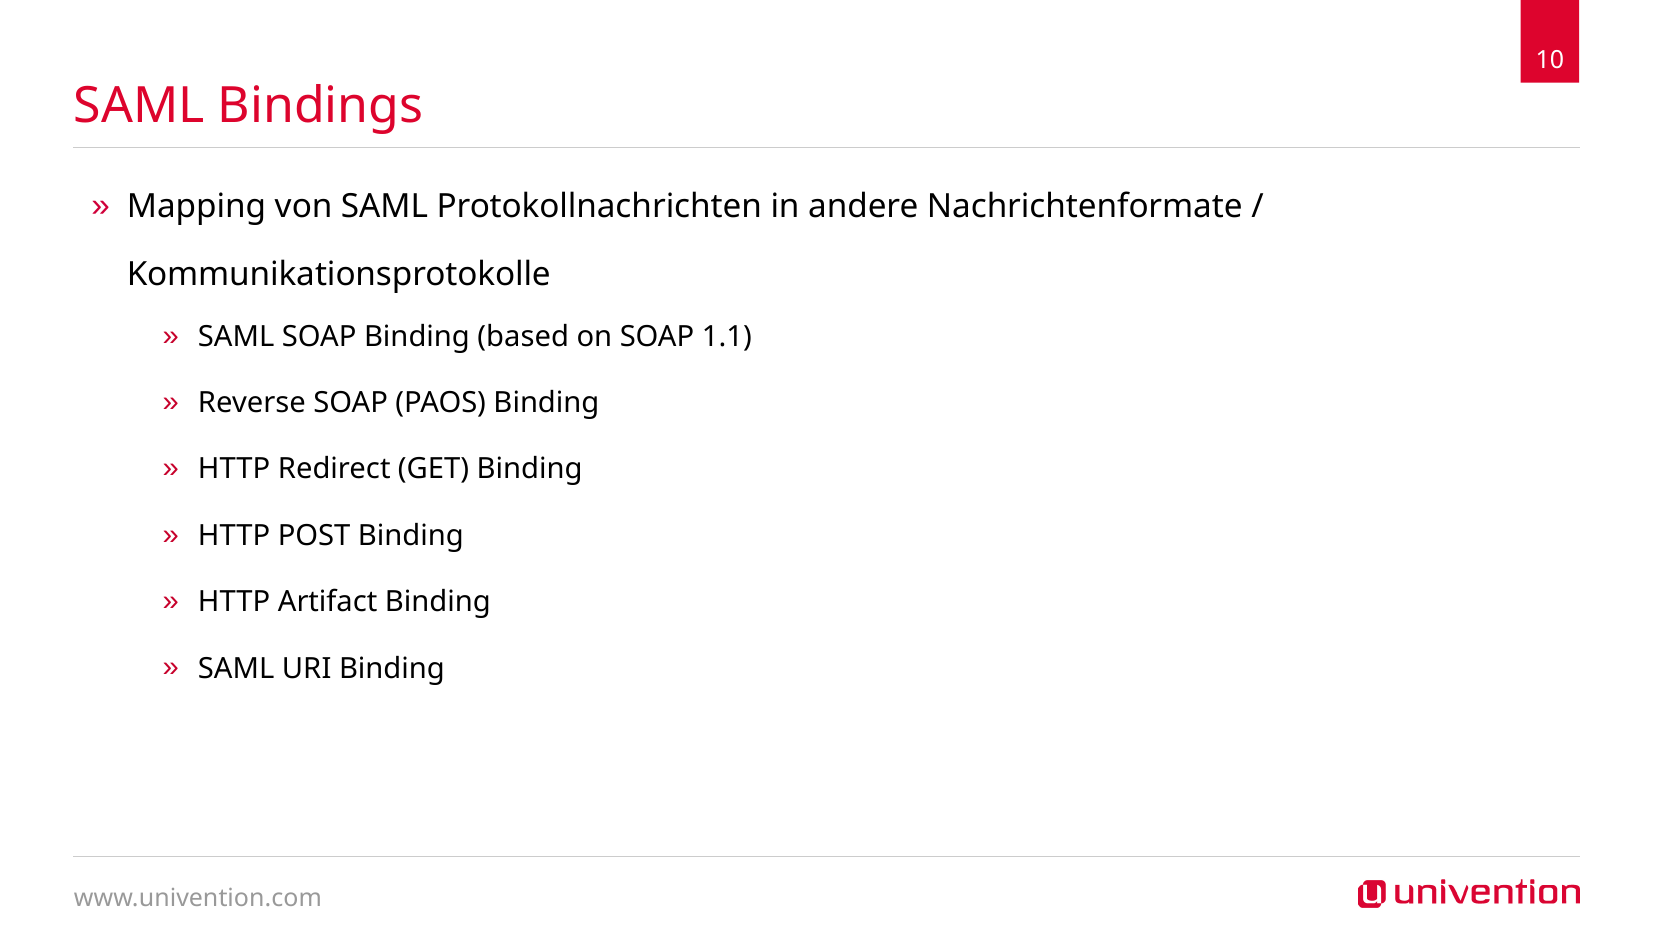

# SAML Bindings
Mapping von SAML Protokollnachrichten in andere Nachrichtenformate / Kommunikationsprotokolle
SAML SOAP Binding (based on SOAP 1.1)
Reverse SOAP (PAOS) Binding
HTTP Redirect (GET) Binding
HTTP POST Binding
HTTP Artifact Binding
SAML URI Binding